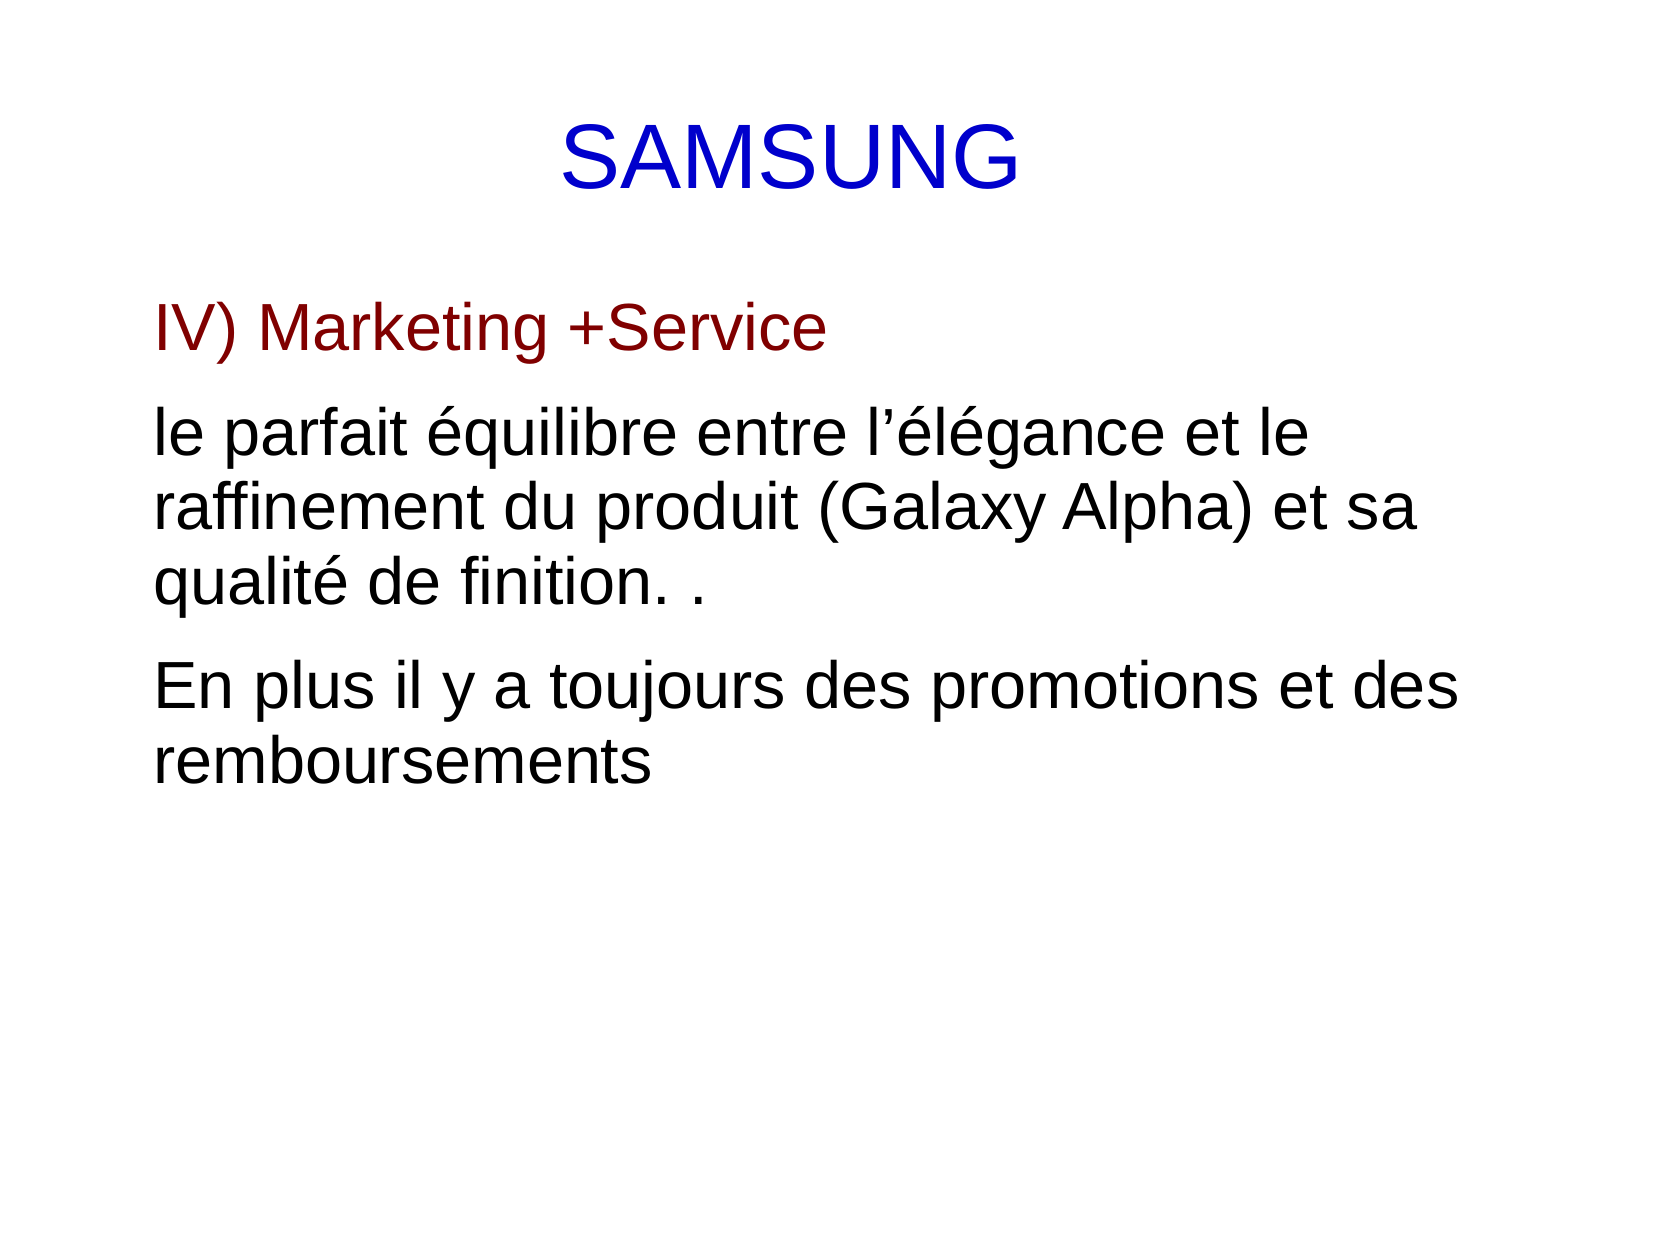

# SAMSUNG
IV) Marketing +Service
le parfait équilibre entre l’élégance et le raffinement du produit (Galaxy Alpha) et sa qualité de finition. .
En plus il y a toujours des promotions et des remboursements